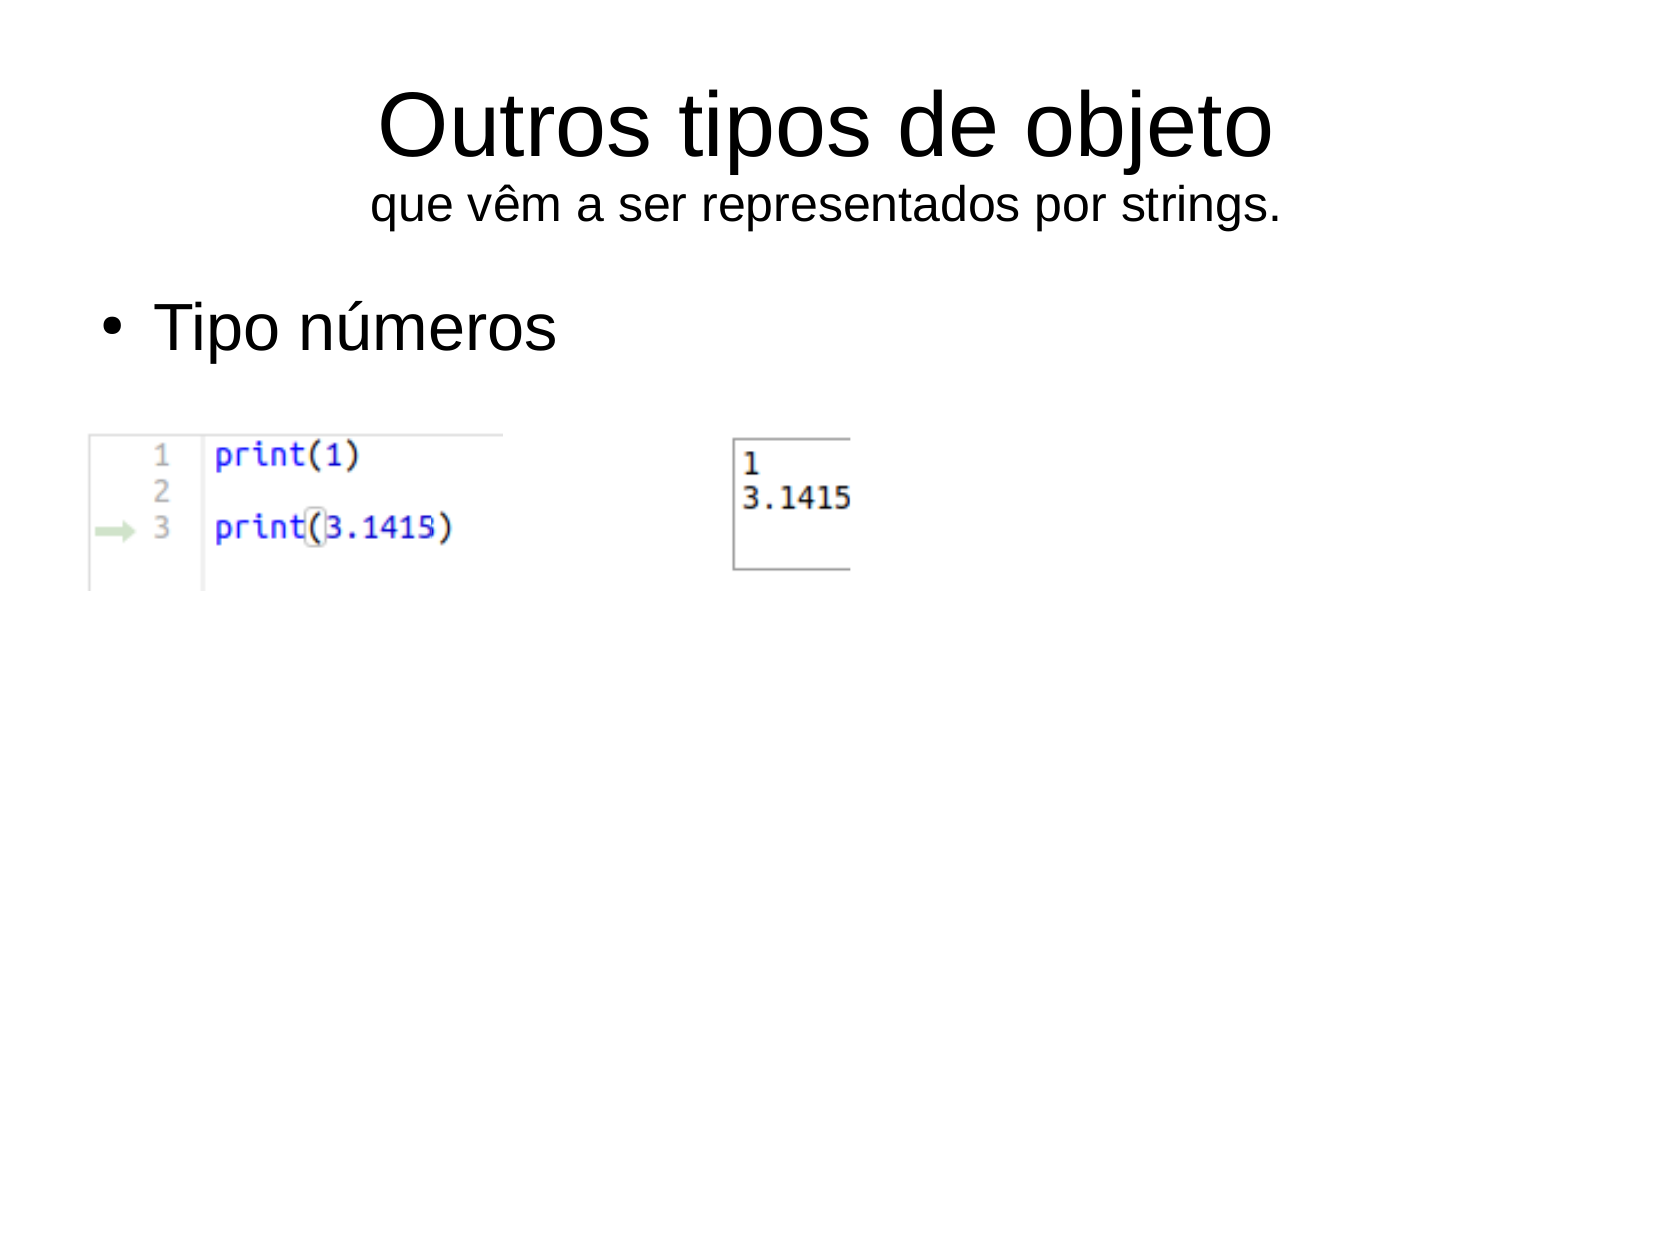

# Outros tipos de objeto que vêm a ser representados por strings.
Tipo números